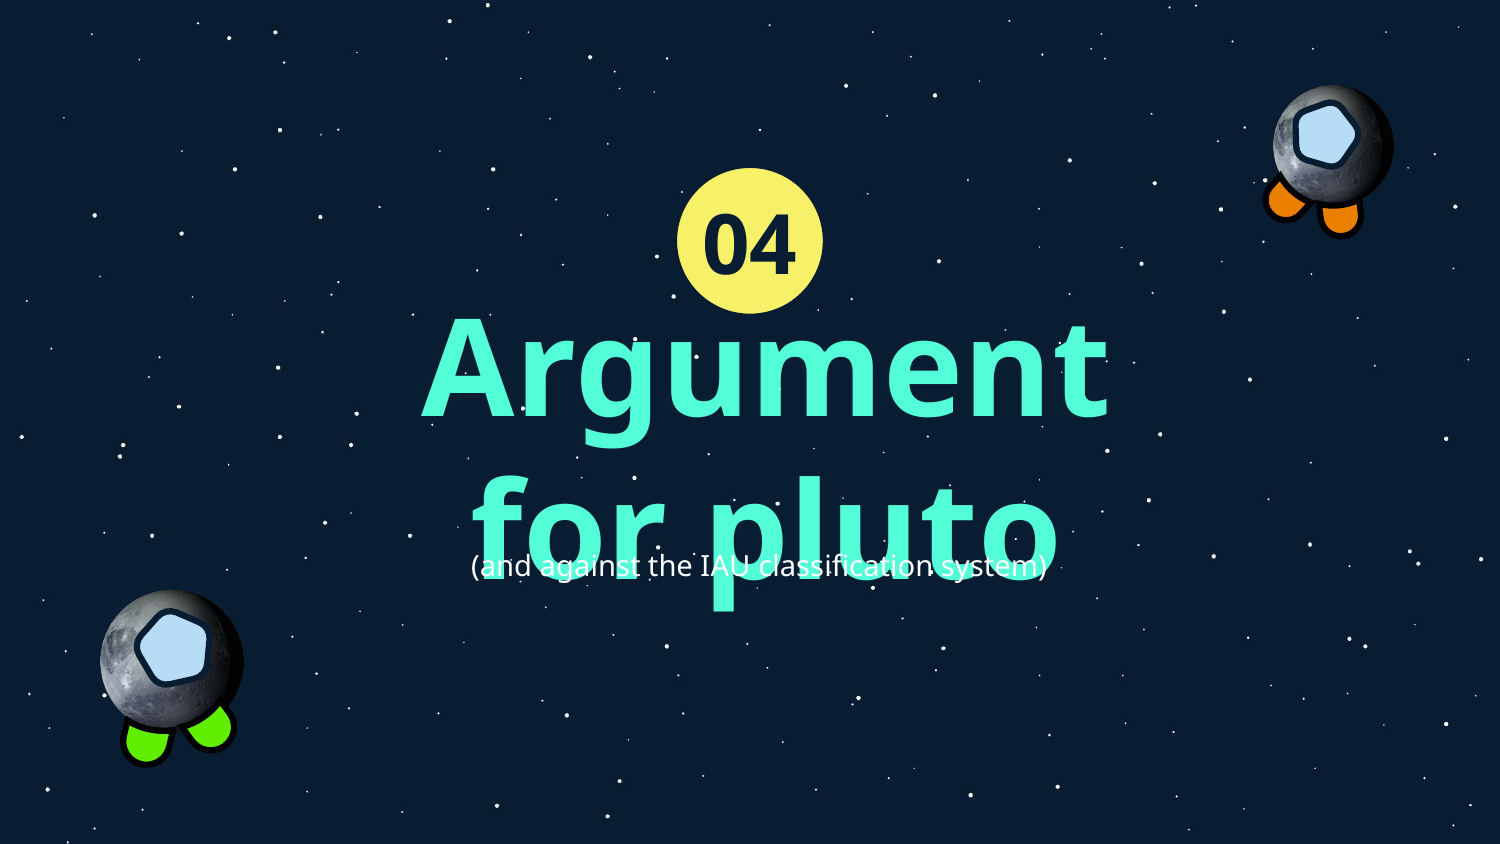

04
# Argument for pluto
(and against the IAU classification system)